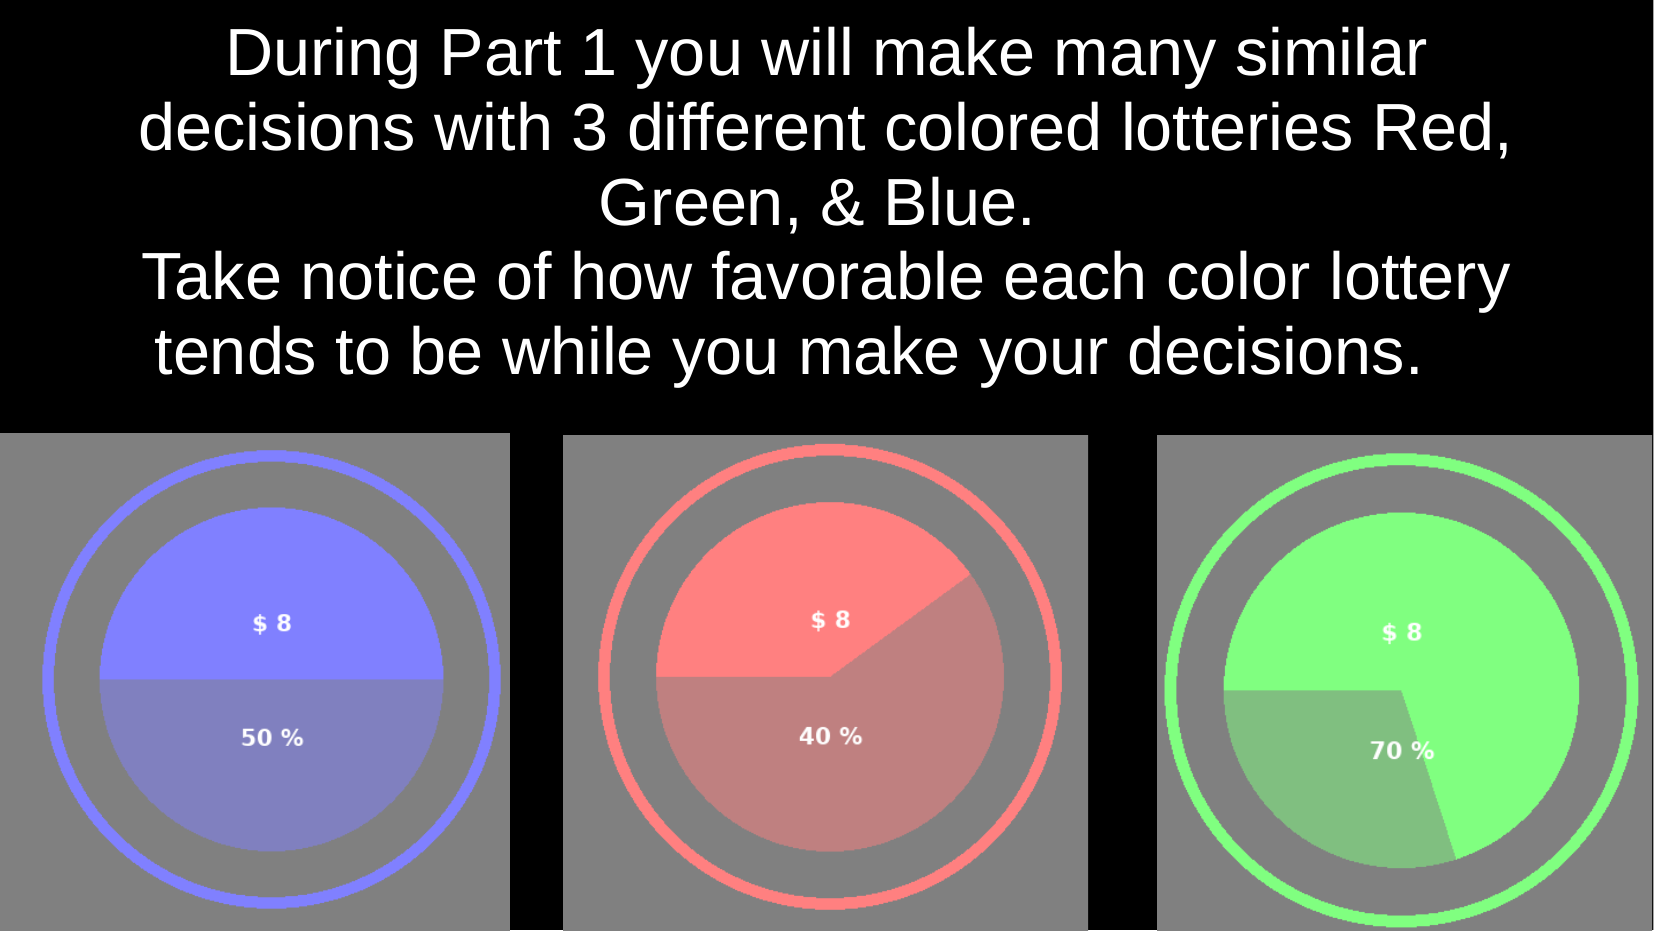

# During Part 1 you will make many similar decisions with 3 different colored lotteries Red, Green, & Blue.
Take notice of how favorable each color lottery tends to be while you make your decisions.